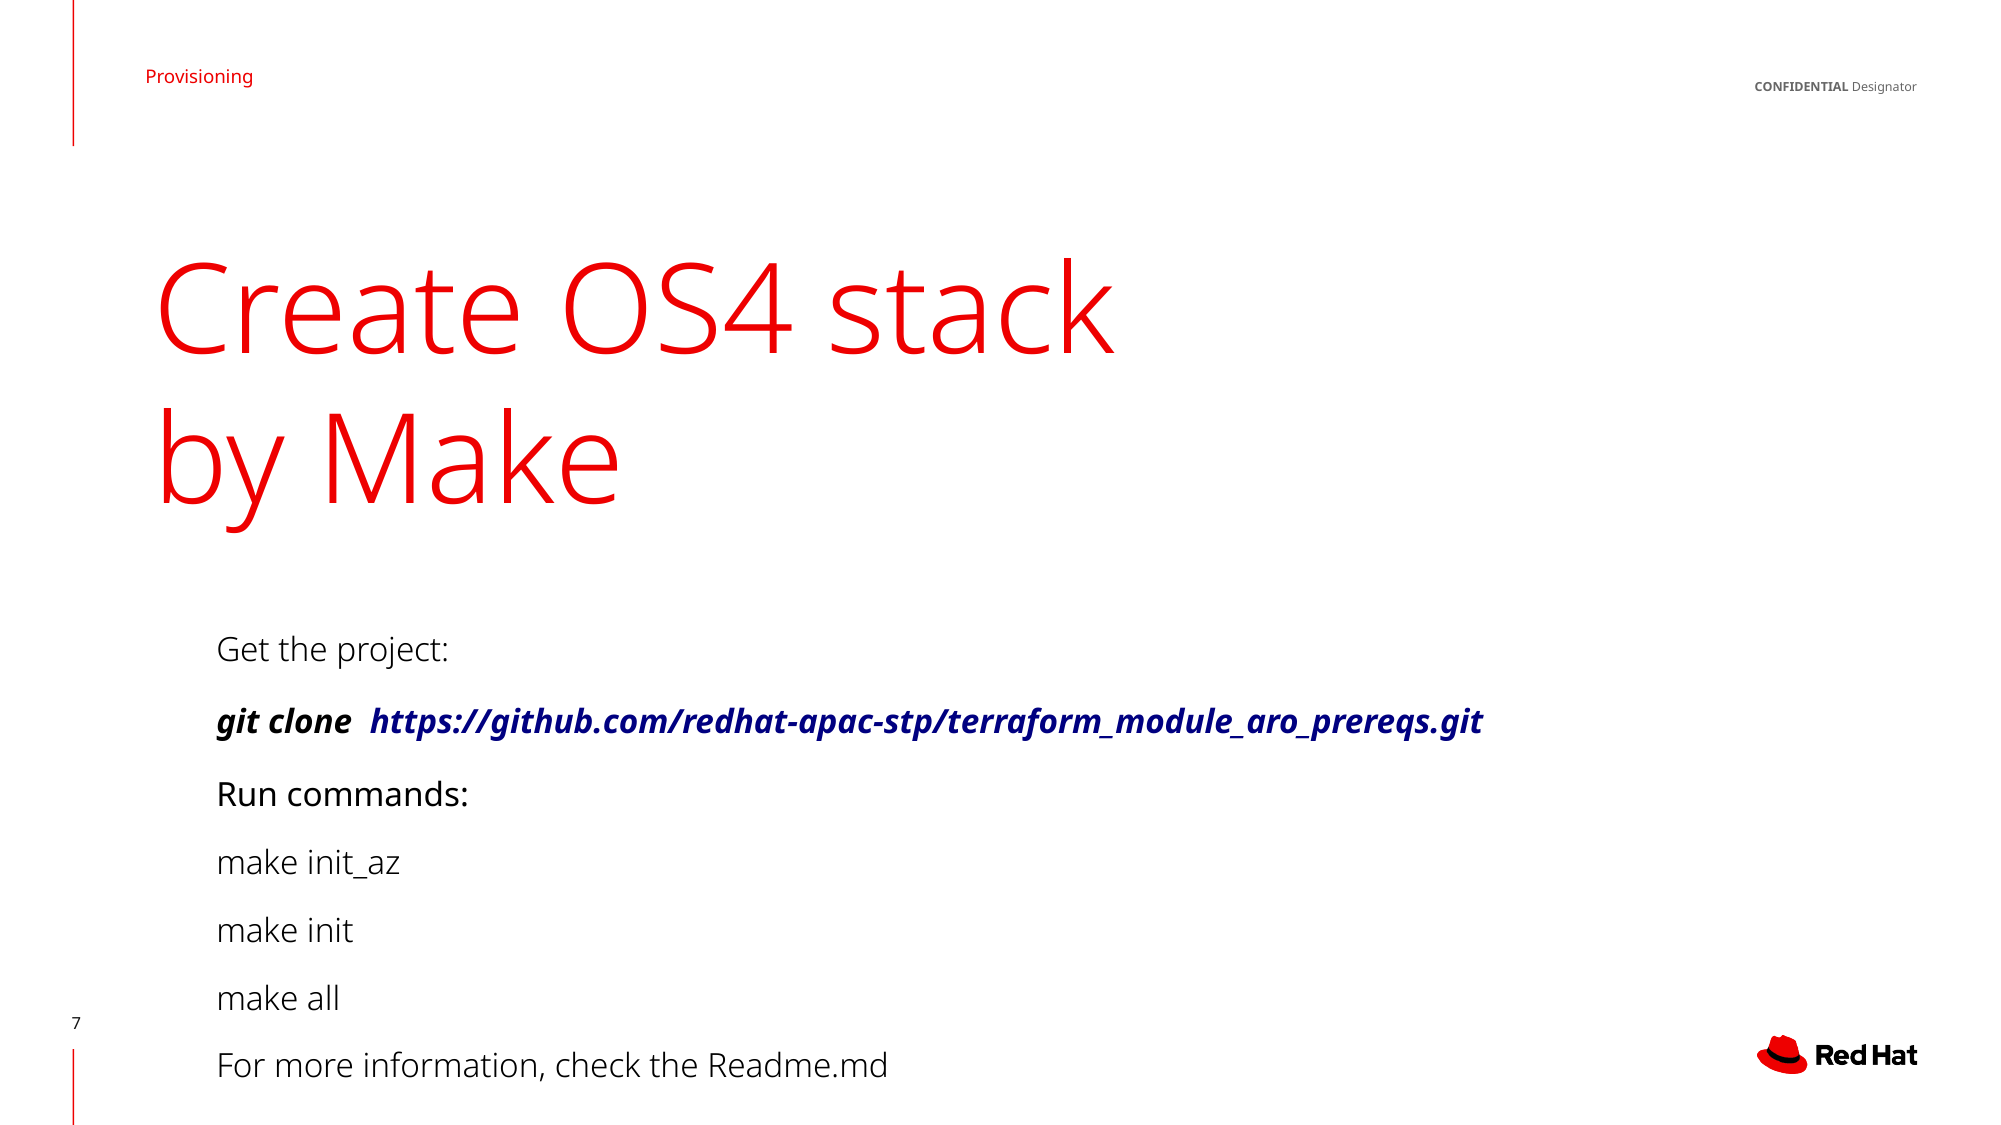

Provisioning
CONFIDENTIAL Designator
Create OS4 stack by Make
# Get the project: git clone https://github.com/redhat-apac-stp/terraform_module_aro_prereqs.git Run commands: make init_az make init make all For more information, check the Readme.md
7